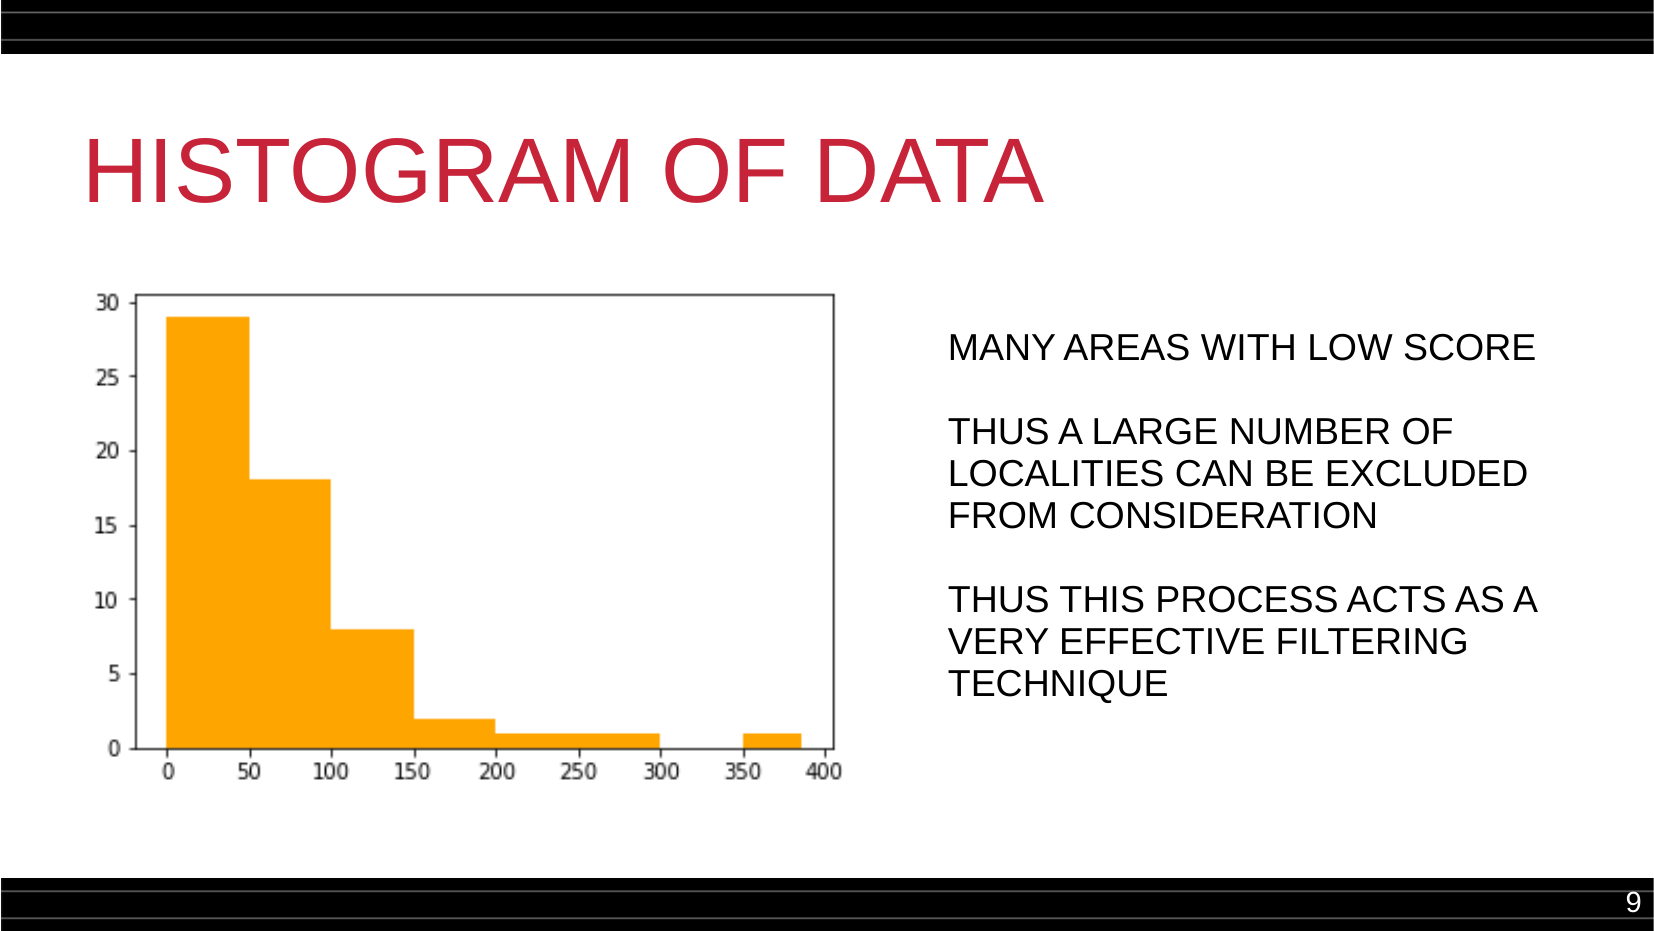

# HISTOGRAM OF DATA
MANY AREAS WITH LOW SCORE
THUS A LARGE NUMBER OF LOCALITIES CAN BE EXCLUDED FROM CONSIDERATION
THUS THIS PROCESS ACTS AS A VERY EFFECTIVE FILTERING TECHNIQUE